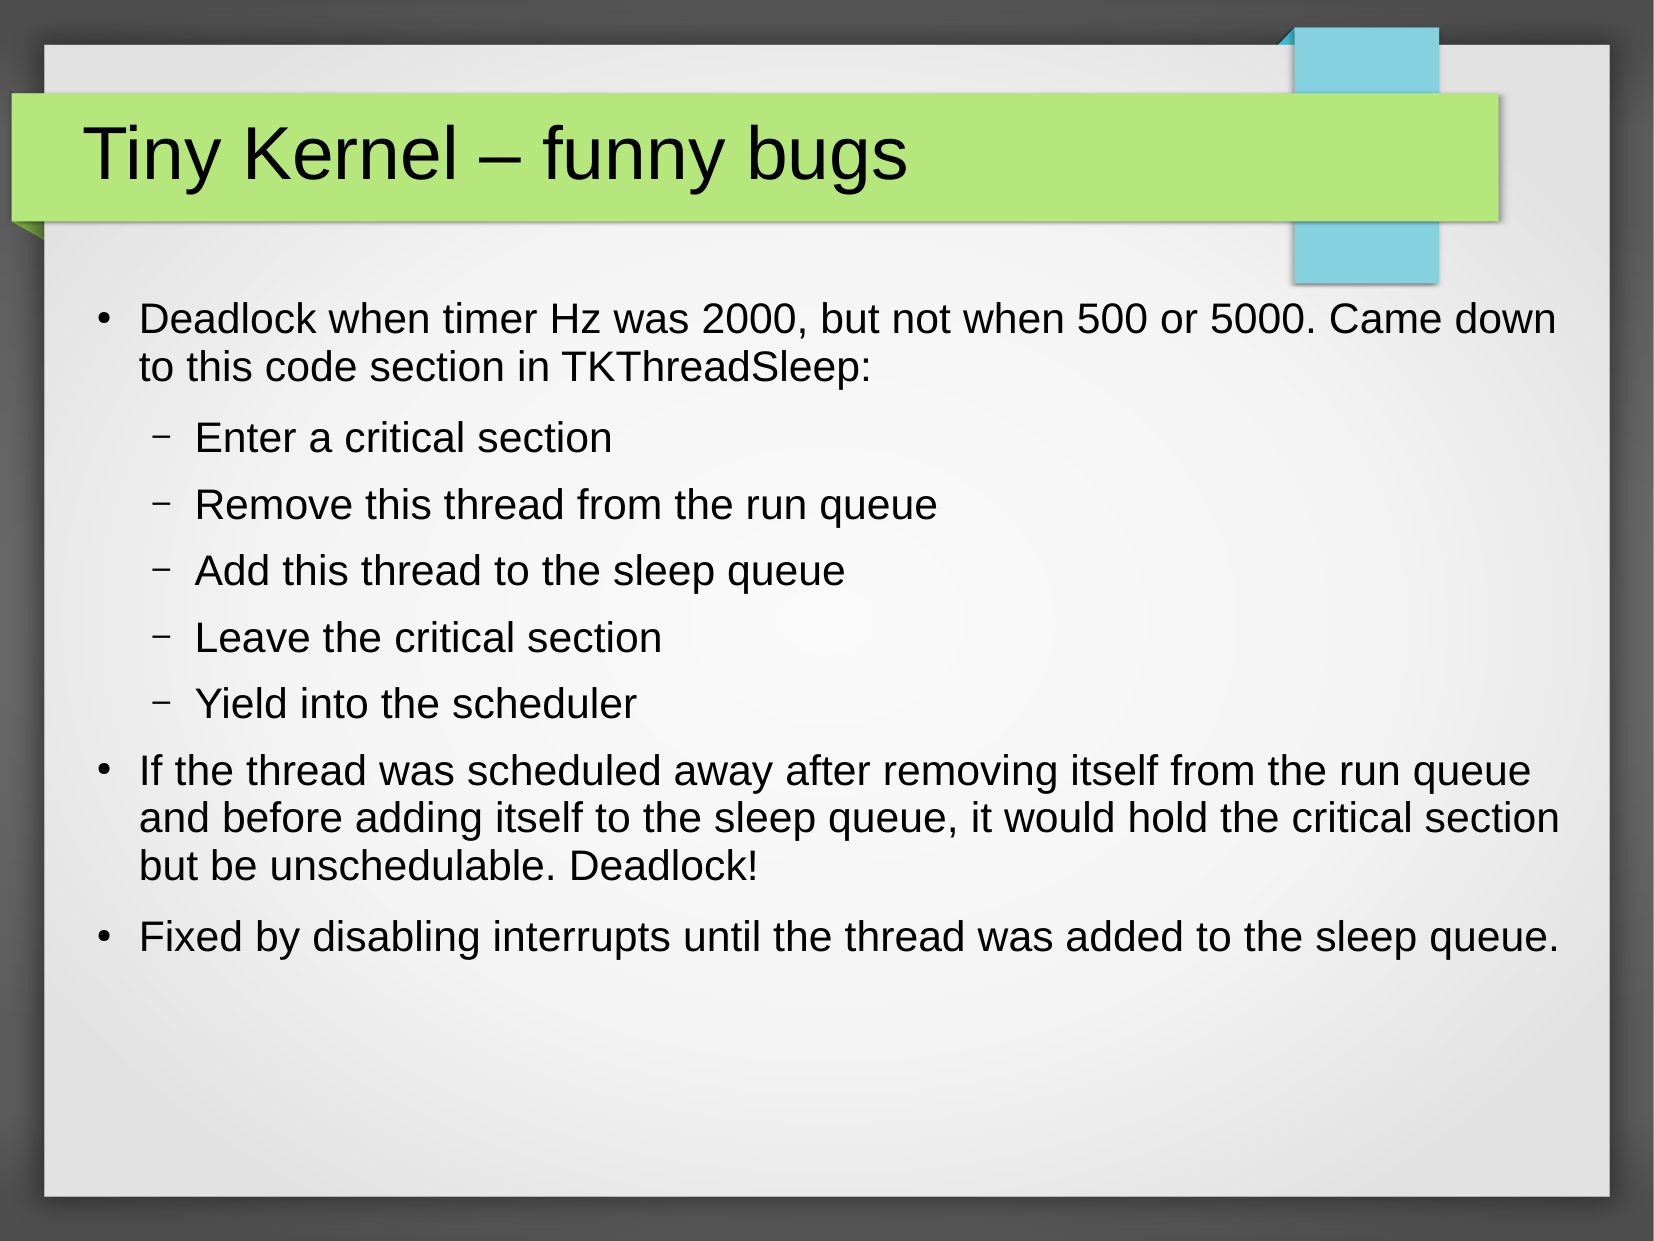

# Tiny Kernel – funny bugs
Deadlock when timer Hz was 2000, but not when 500 or 5000. Came down to this code section in TKThreadSleep:
Enter a critical section
Remove this thread from the run queue
Add this thread to the sleep queue
Leave the critical section
Yield into the scheduler
If the thread was scheduled away after removing itself from the run queue and before adding itself to the sleep queue, it would hold the critical section but be unschedulable. Deadlock!
Fixed by disabling interrupts until the thread was added to the sleep queue.